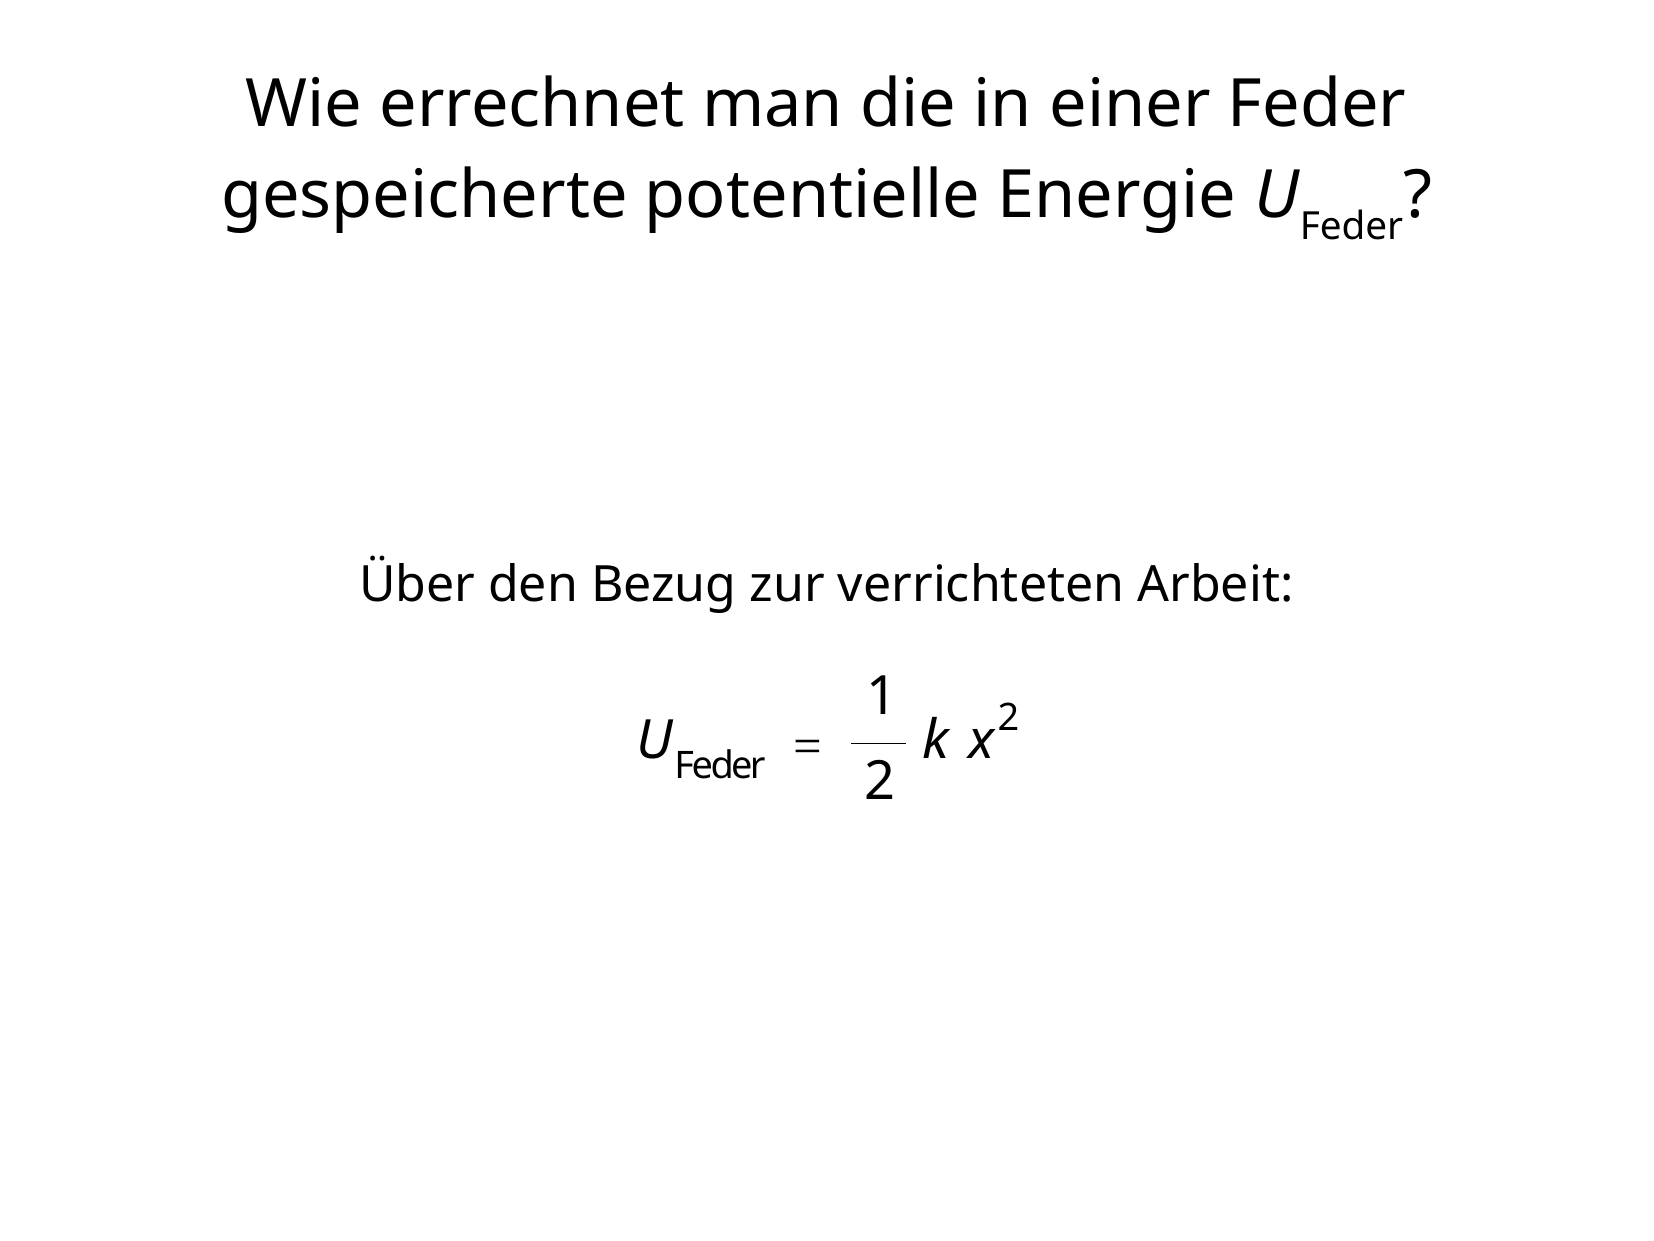

# Wie errechnet man die in einer Feder gespeicherte potentielle Energie UFeder?
Über den Bezug zur verrichteten Arbeit: